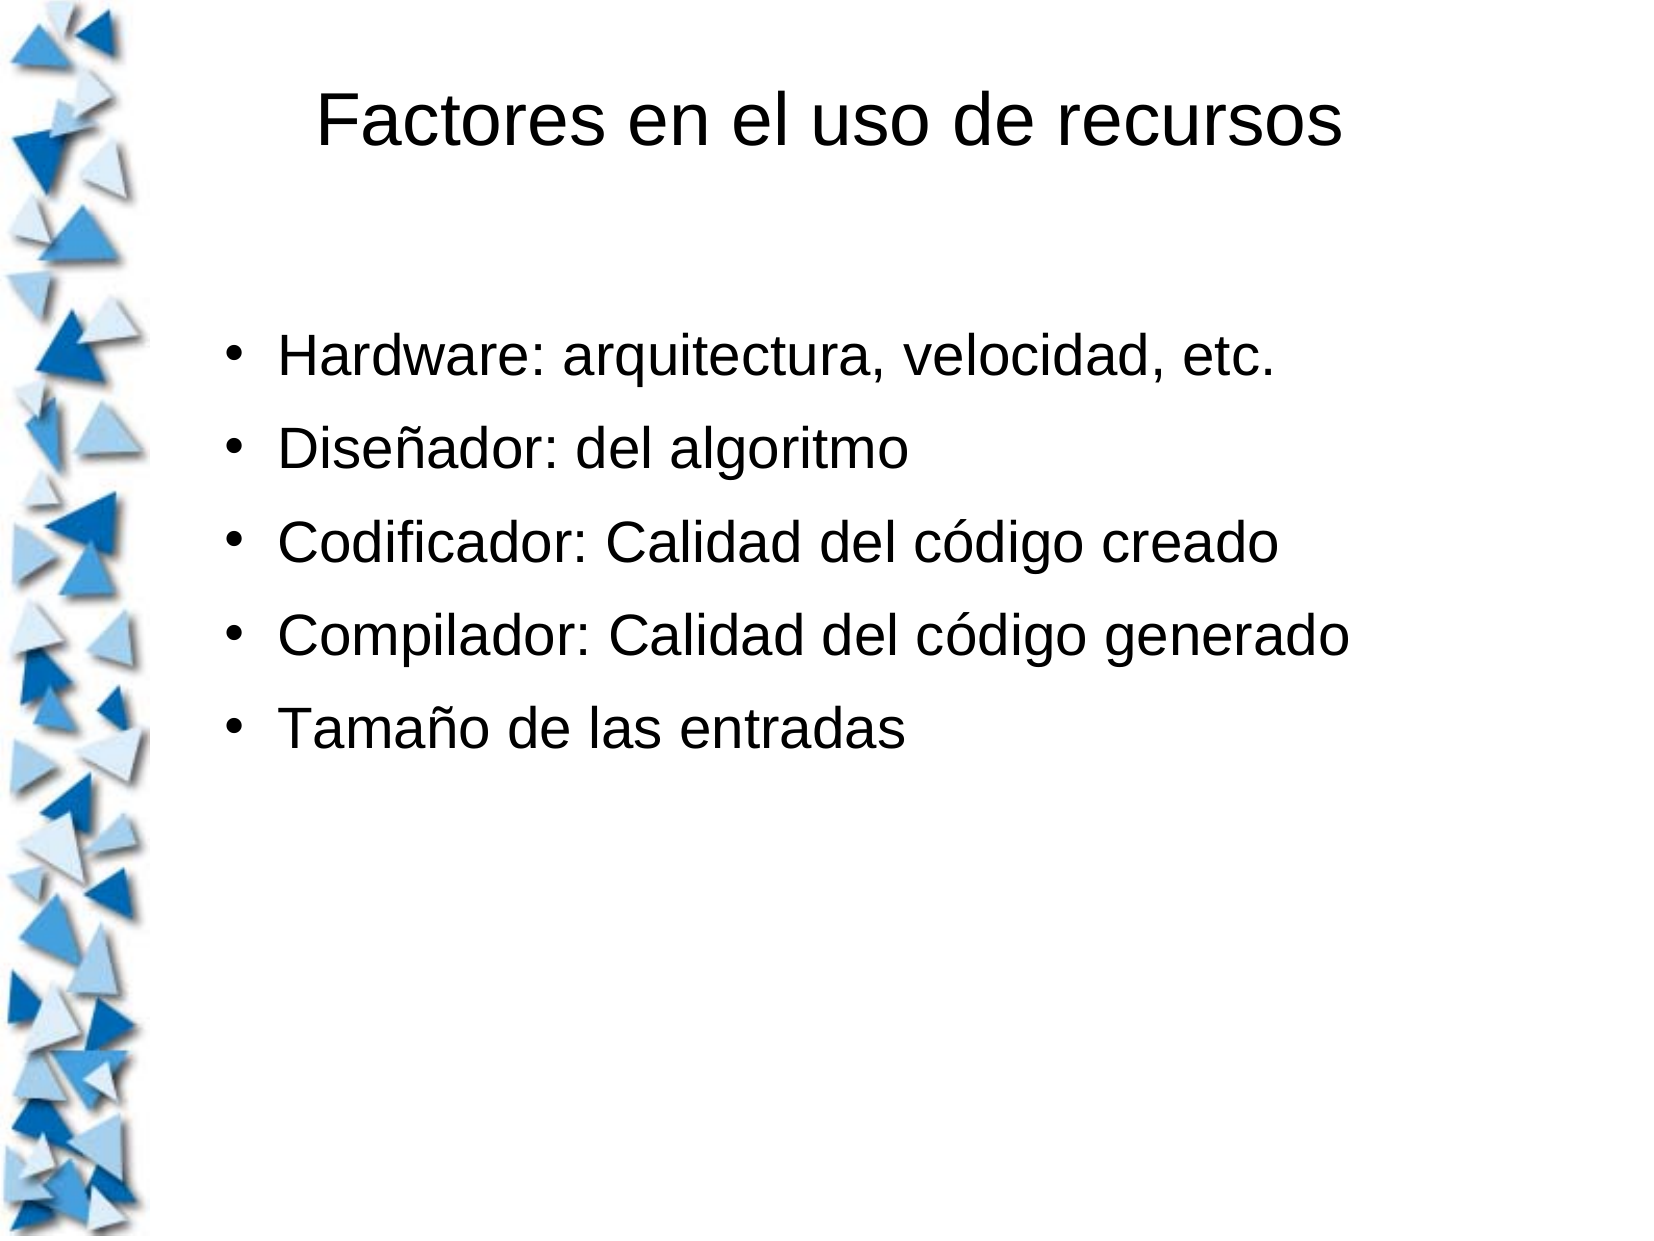

# Factores en el uso de recursos
Hardware: arquitectura, velocidad, etc.
Diseñador: del algoritmo
Codificador: Calidad del código creado
Compilador: Calidad del código generado
Tamaño de las entradas